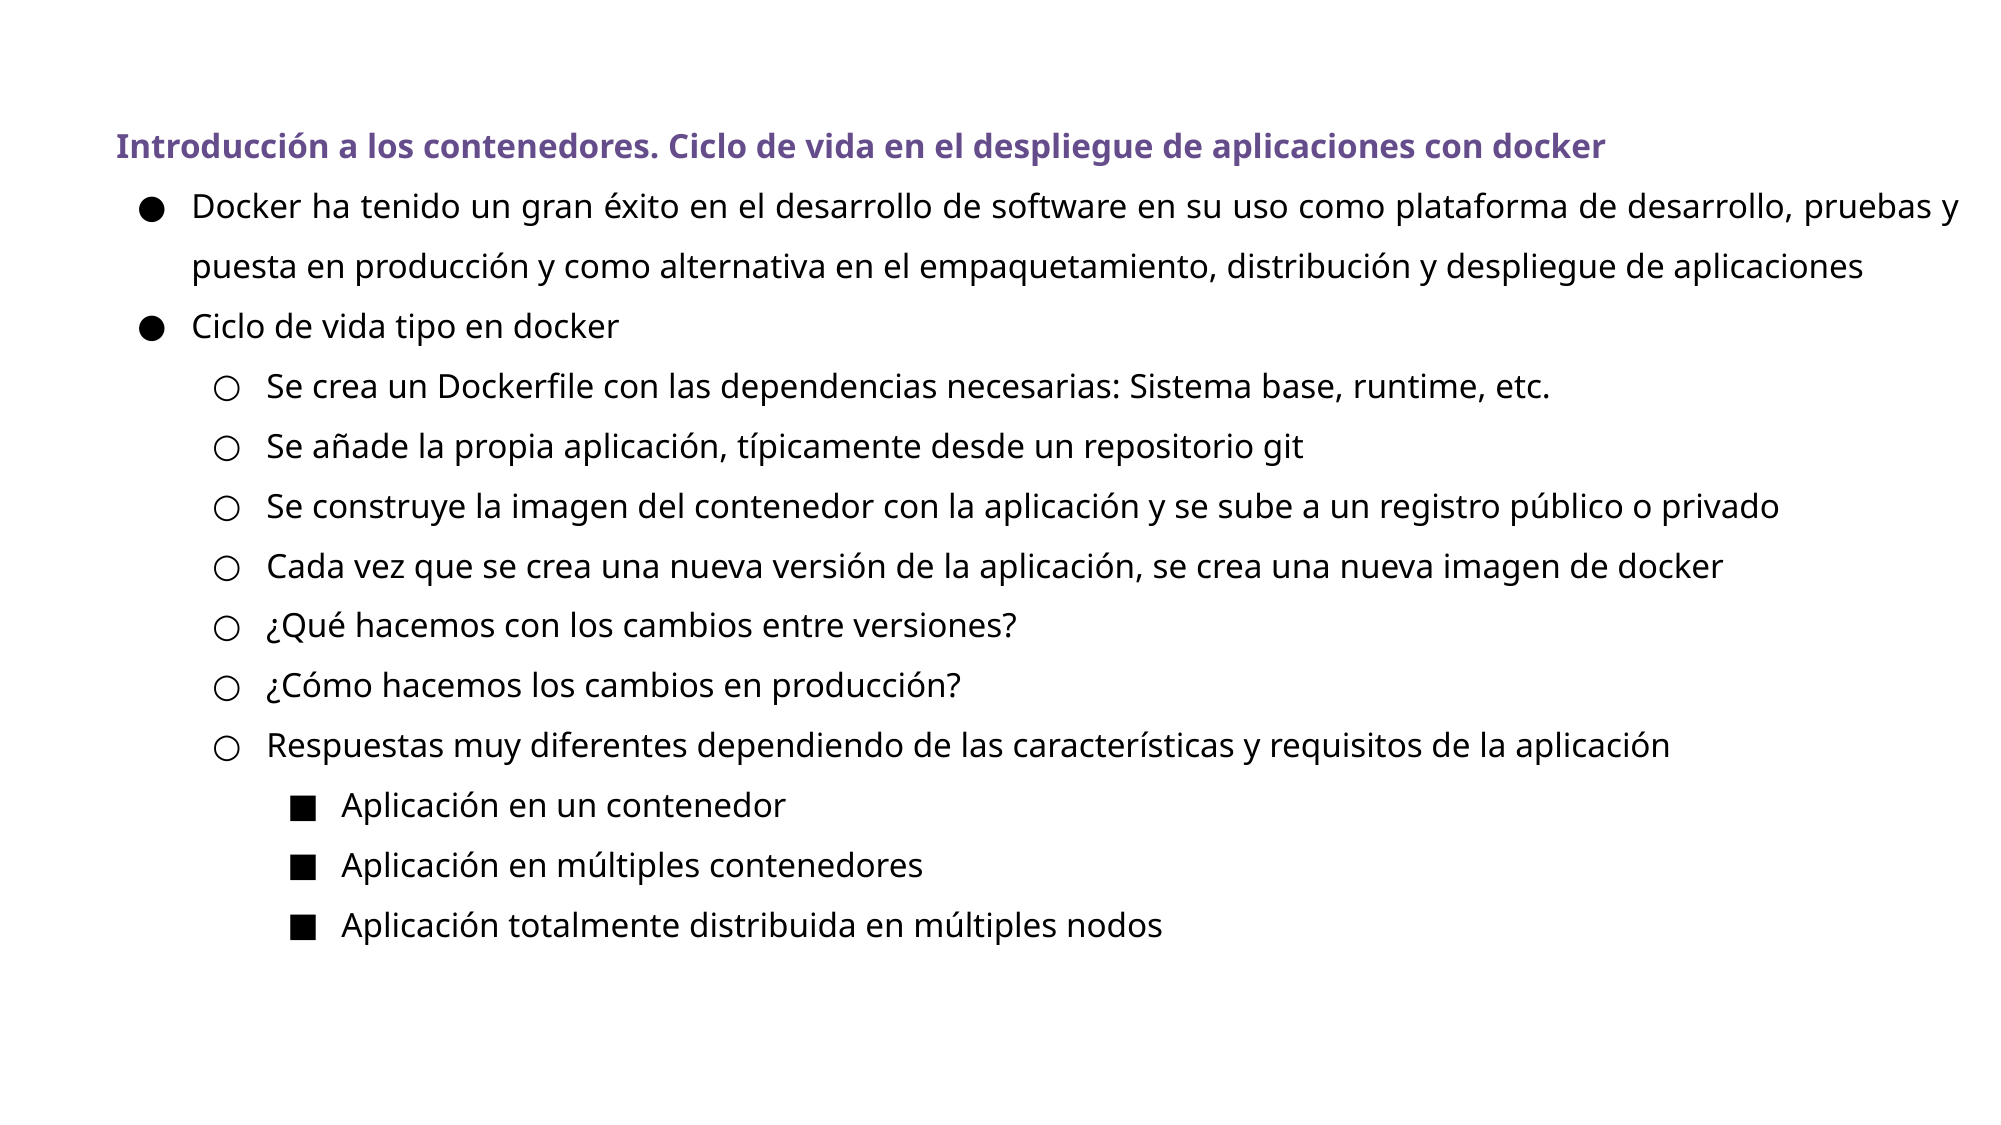

Introducción a los contenedores. Ciclo de vida en el despliegue de aplicaciones con docker
Docker ha tenido un gran éxito en el desarrollo de software en su uso como plataforma de desarrollo, pruebas y puesta en producción y como alternativa en el empaquetamiento, distribución y despliegue de aplicaciones
Ciclo de vida tipo en docker
Se crea un Dockerfile con las dependencias necesarias: Sistema base, runtime, etc.
Se añade la propia aplicación, típicamente desde un repositorio git
Se construye la imagen del contenedor con la aplicación y se sube a un registro público o privado
Cada vez que se crea una nueva versión de la aplicación, se crea una nueva imagen de docker
¿Qué hacemos con los cambios entre versiones?
¿Cómo hacemos los cambios en producción?
Respuestas muy diferentes dependiendo de las características y requisitos de la aplicación
Aplicación en un contenedor
Aplicación en múltiples contenedores
Aplicación totalmente distribuida en múltiples nodos